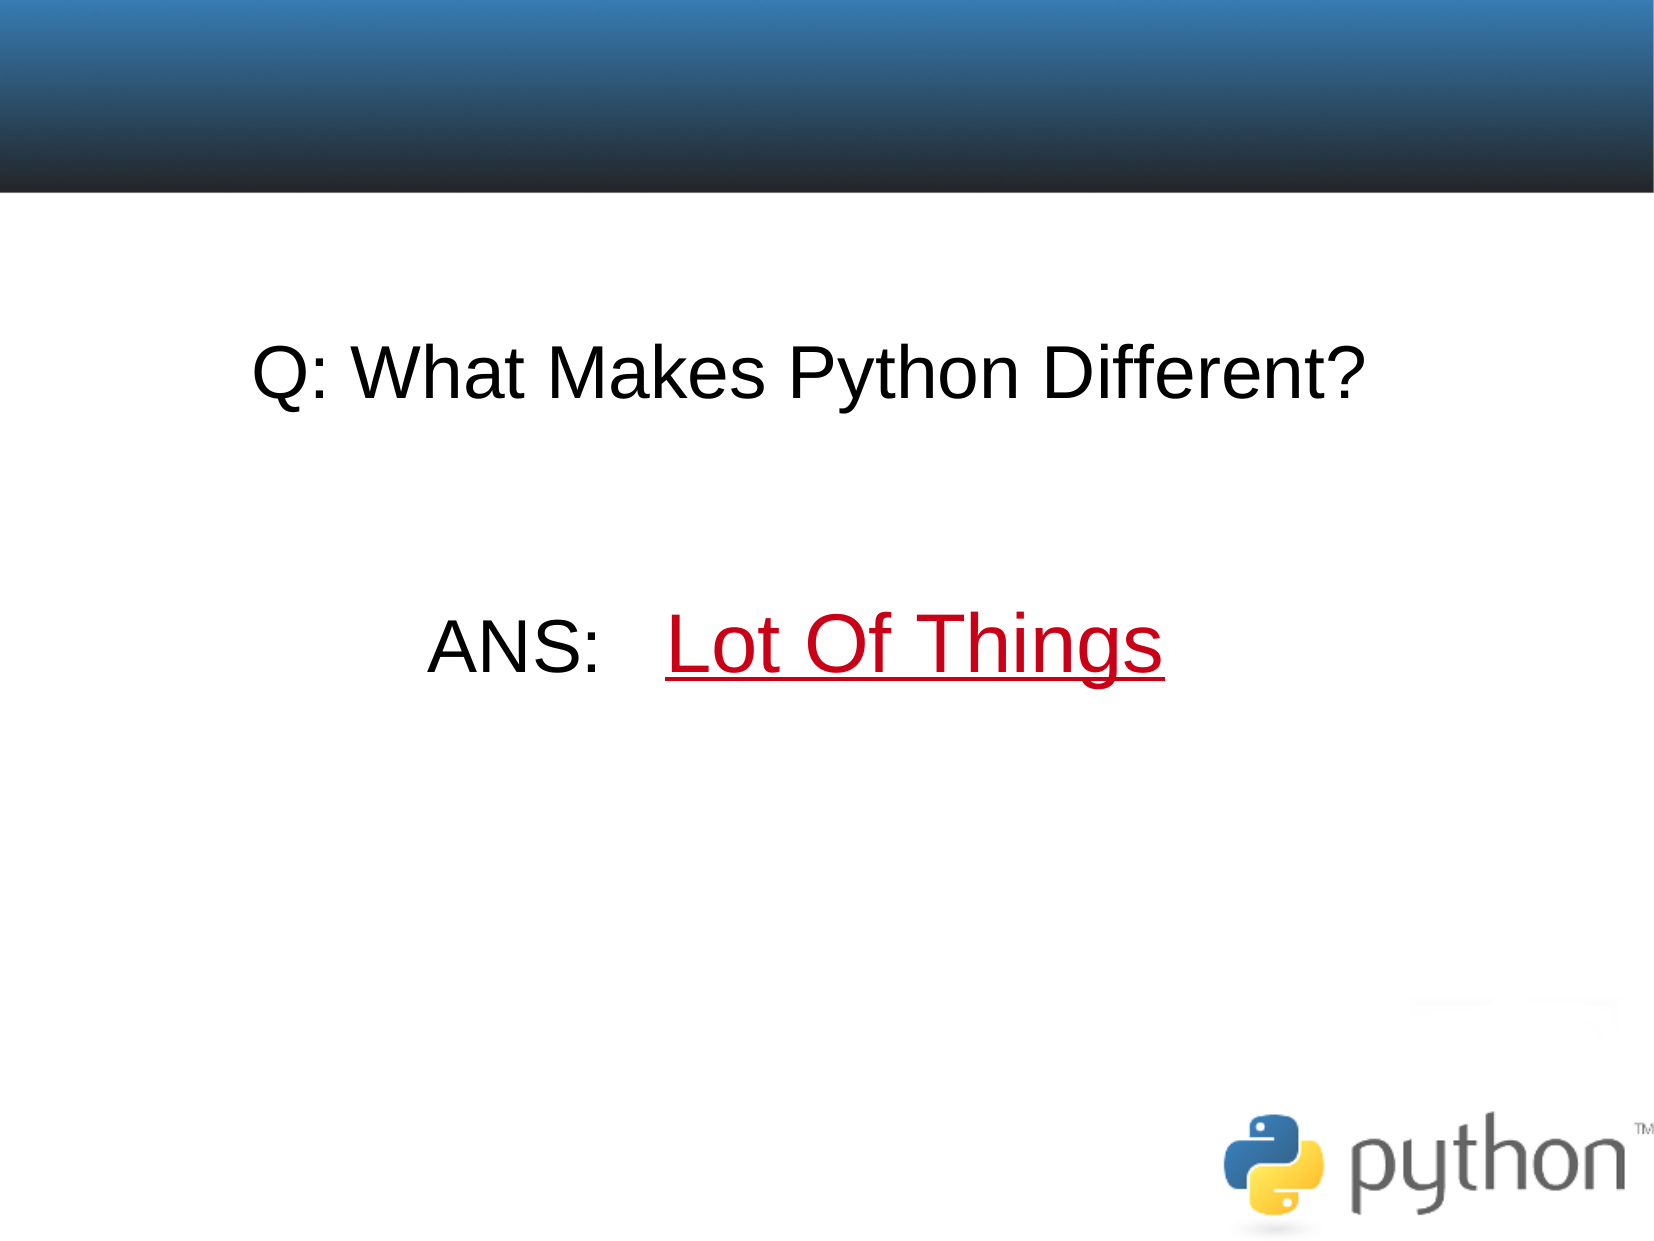

Q: What Makes Python Different?
ANS: Lot Of Things